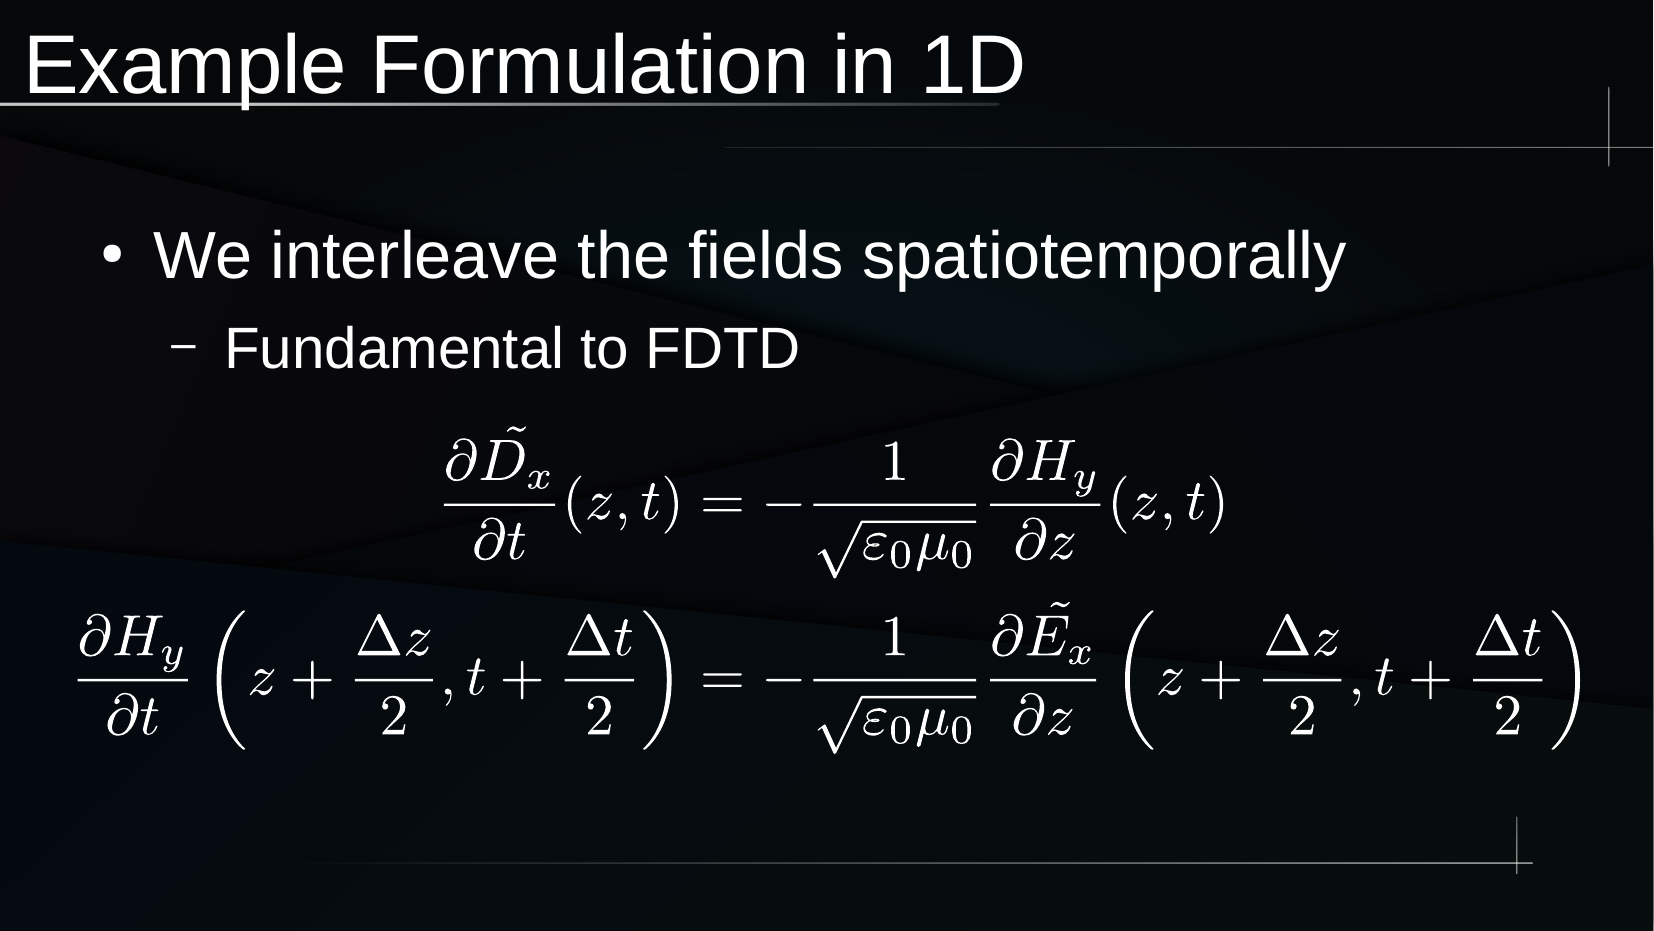

# Example Formulation in 1D
We interleave the fields spatiotemporally
Fundamental to FDTD